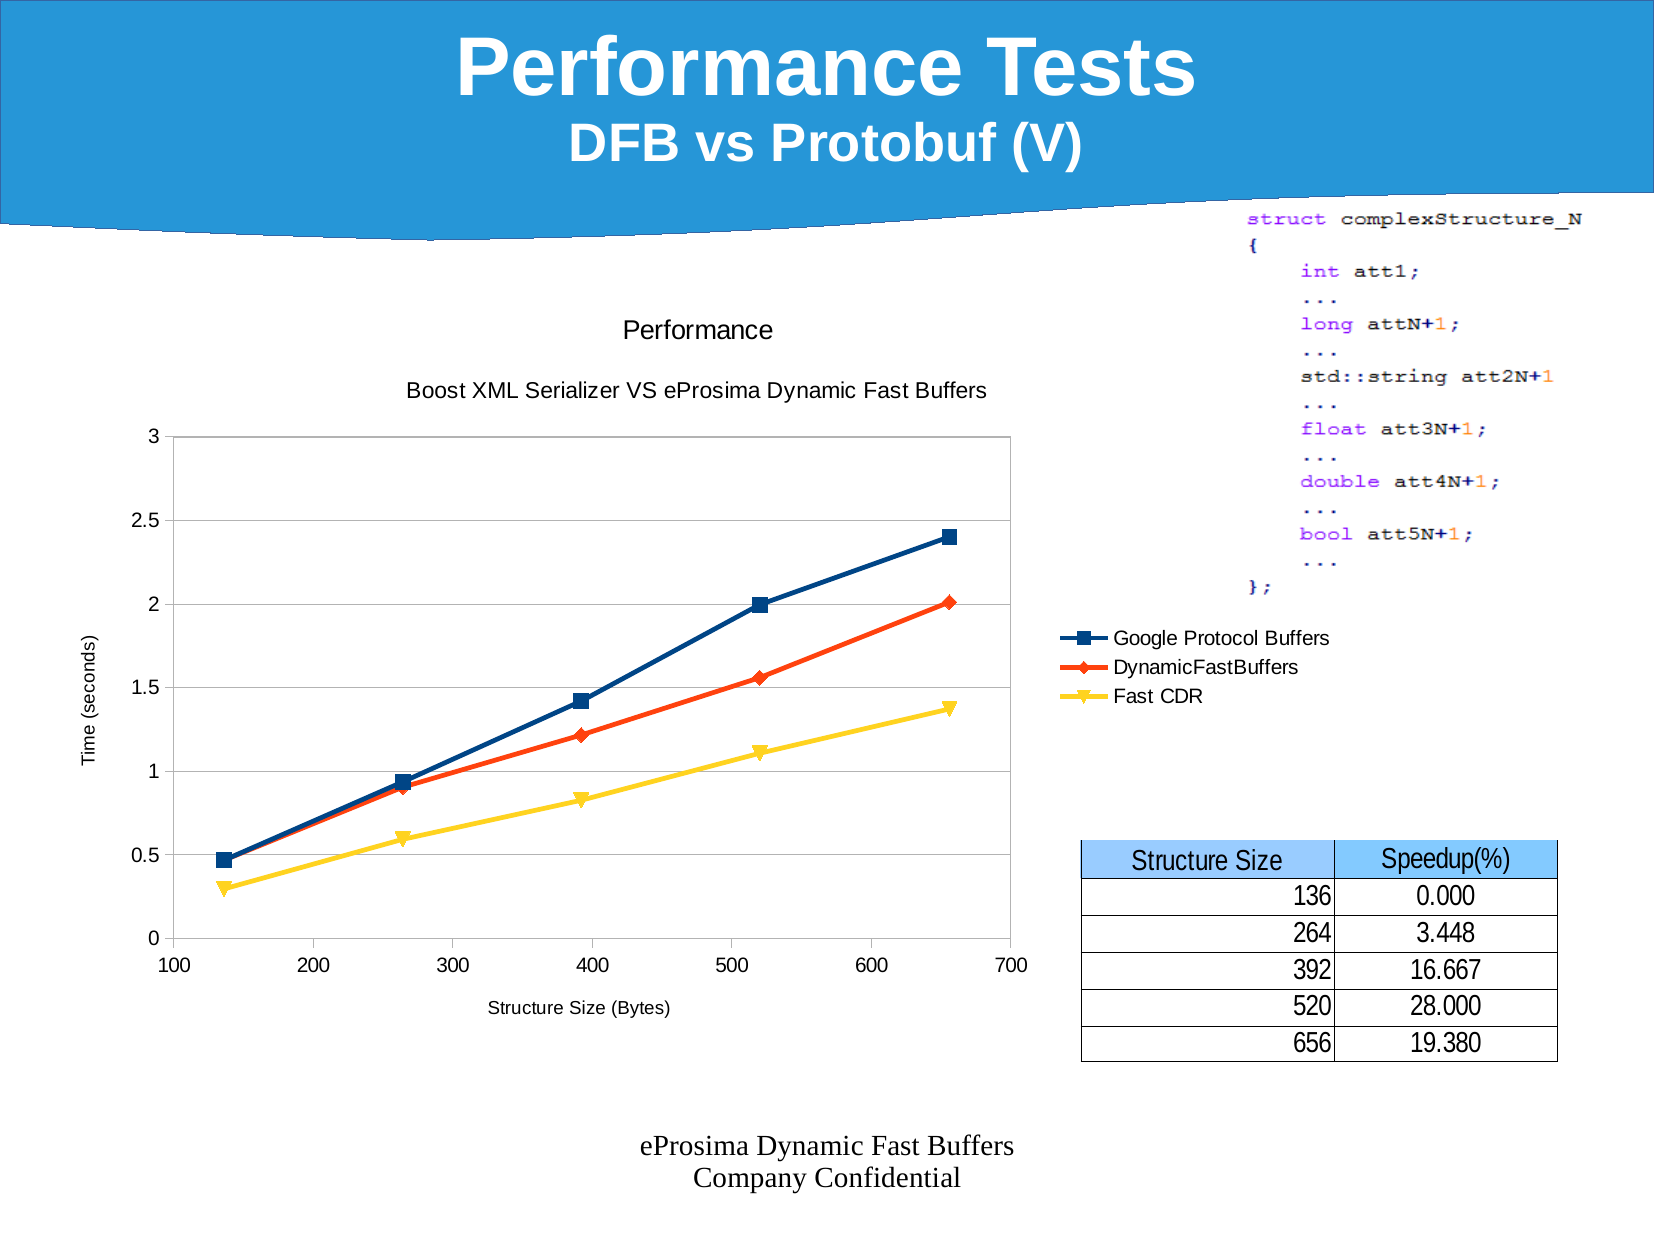

Performance Tests
DFB vs Protobuf (V)
### Chart: Performance
Boost XML Serializer VS eProsima Dynamic Fast Buffers
| Category | Google Protocol Buffers | DynamicFastBuffers | Fast CDR |
|---|---|---|---|
eProsima Dynamic Fast Buffers